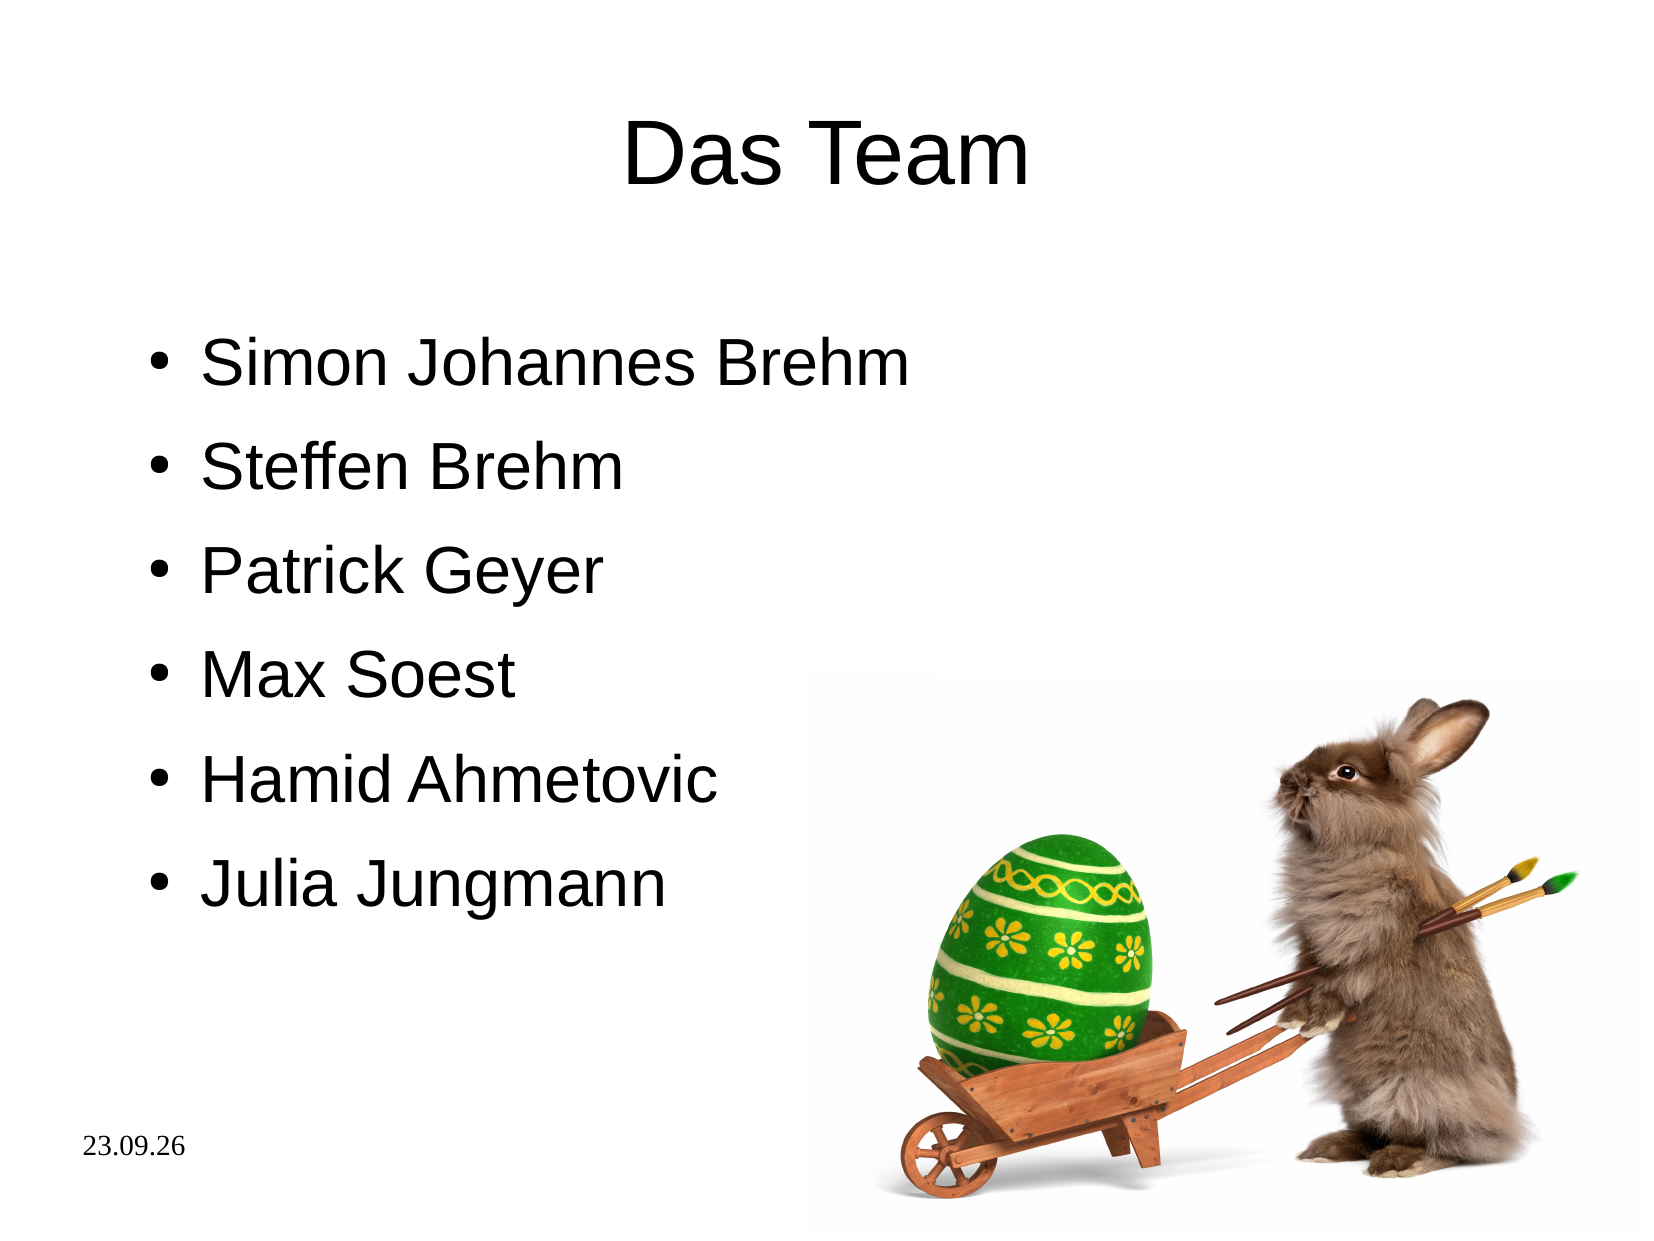

# Das Team
Simon Johannes Brehm
Steffen Brehm
Patrick Geyer
Max Soest
Hamid Ahmetovic
Julia Jungmann